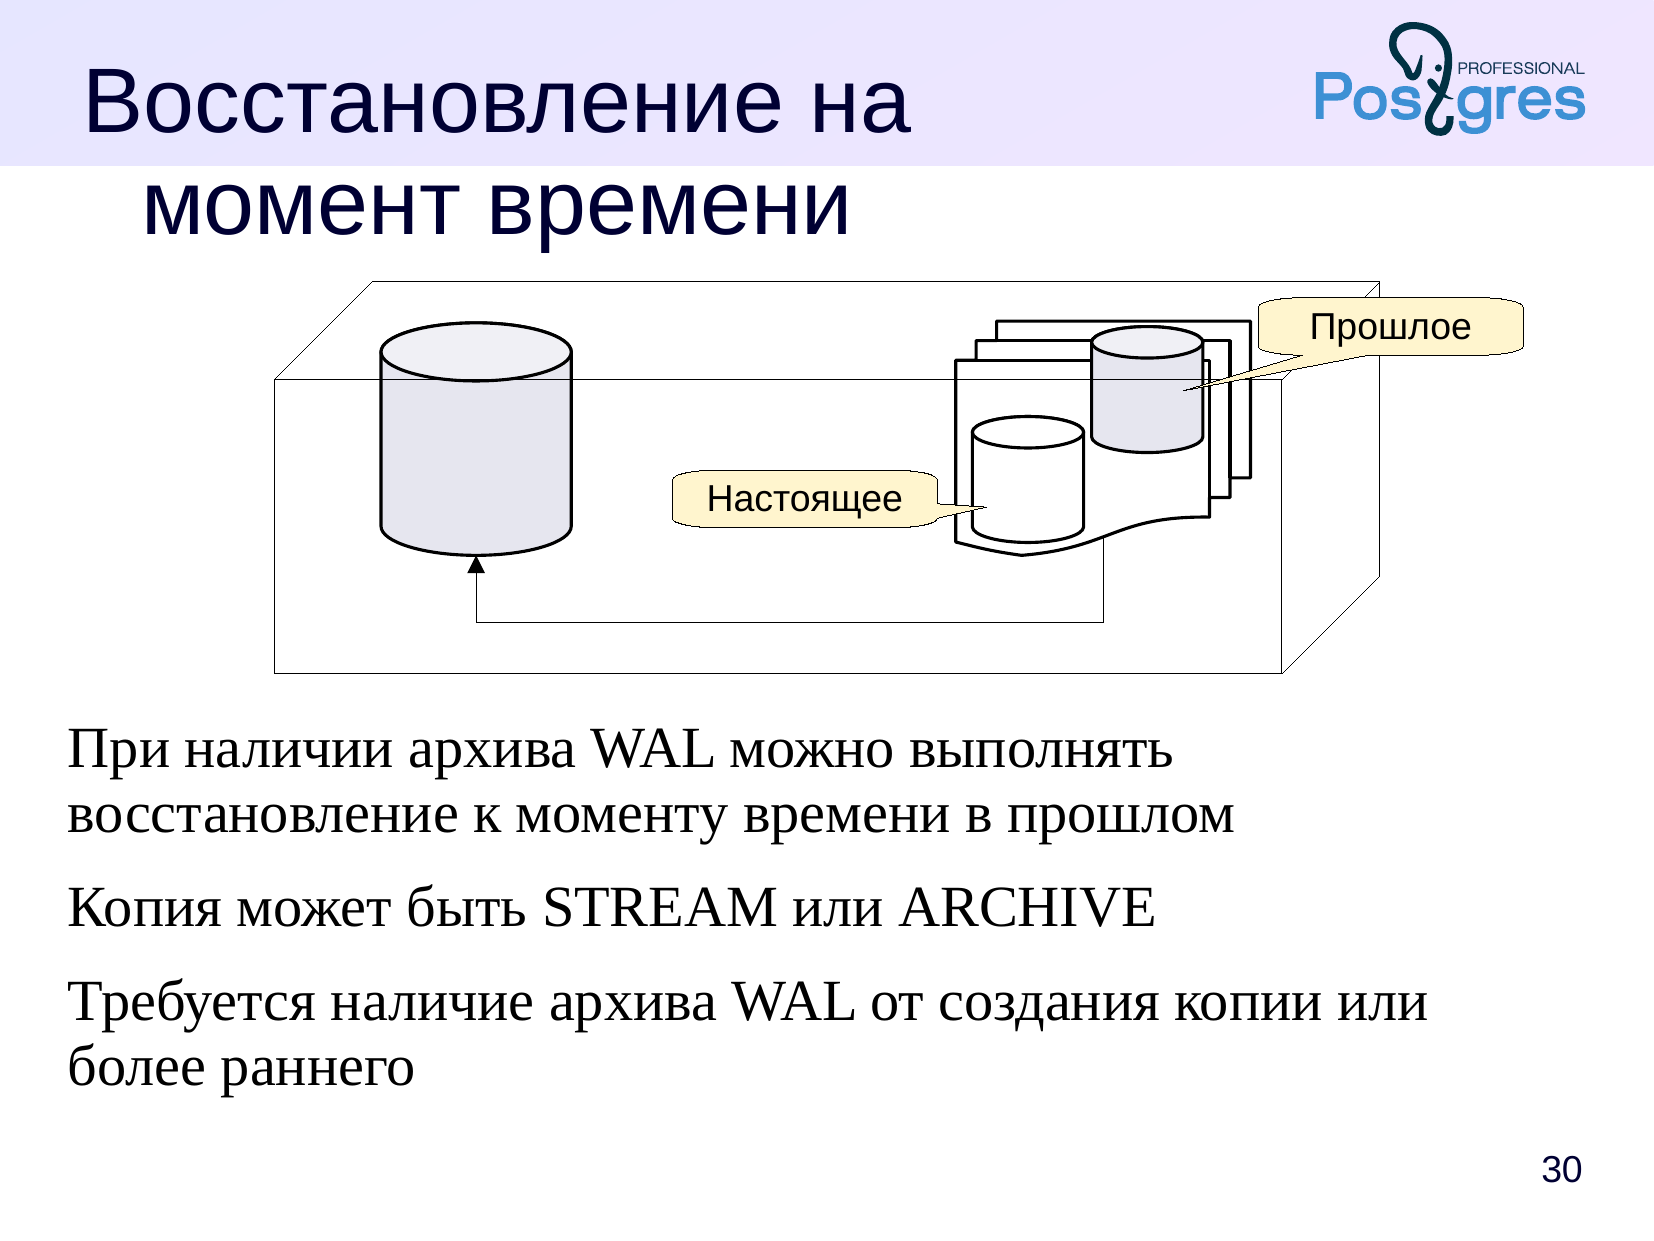

# Восстановление на момент времени
Прошлое
Настоящее
При наличии архива WAL можно выполнять восстановление к моменту времени в прошлом
Копия может быть STREAM или ARCHIVE
Требуется наличие архива WAL от создания копии или более раннего